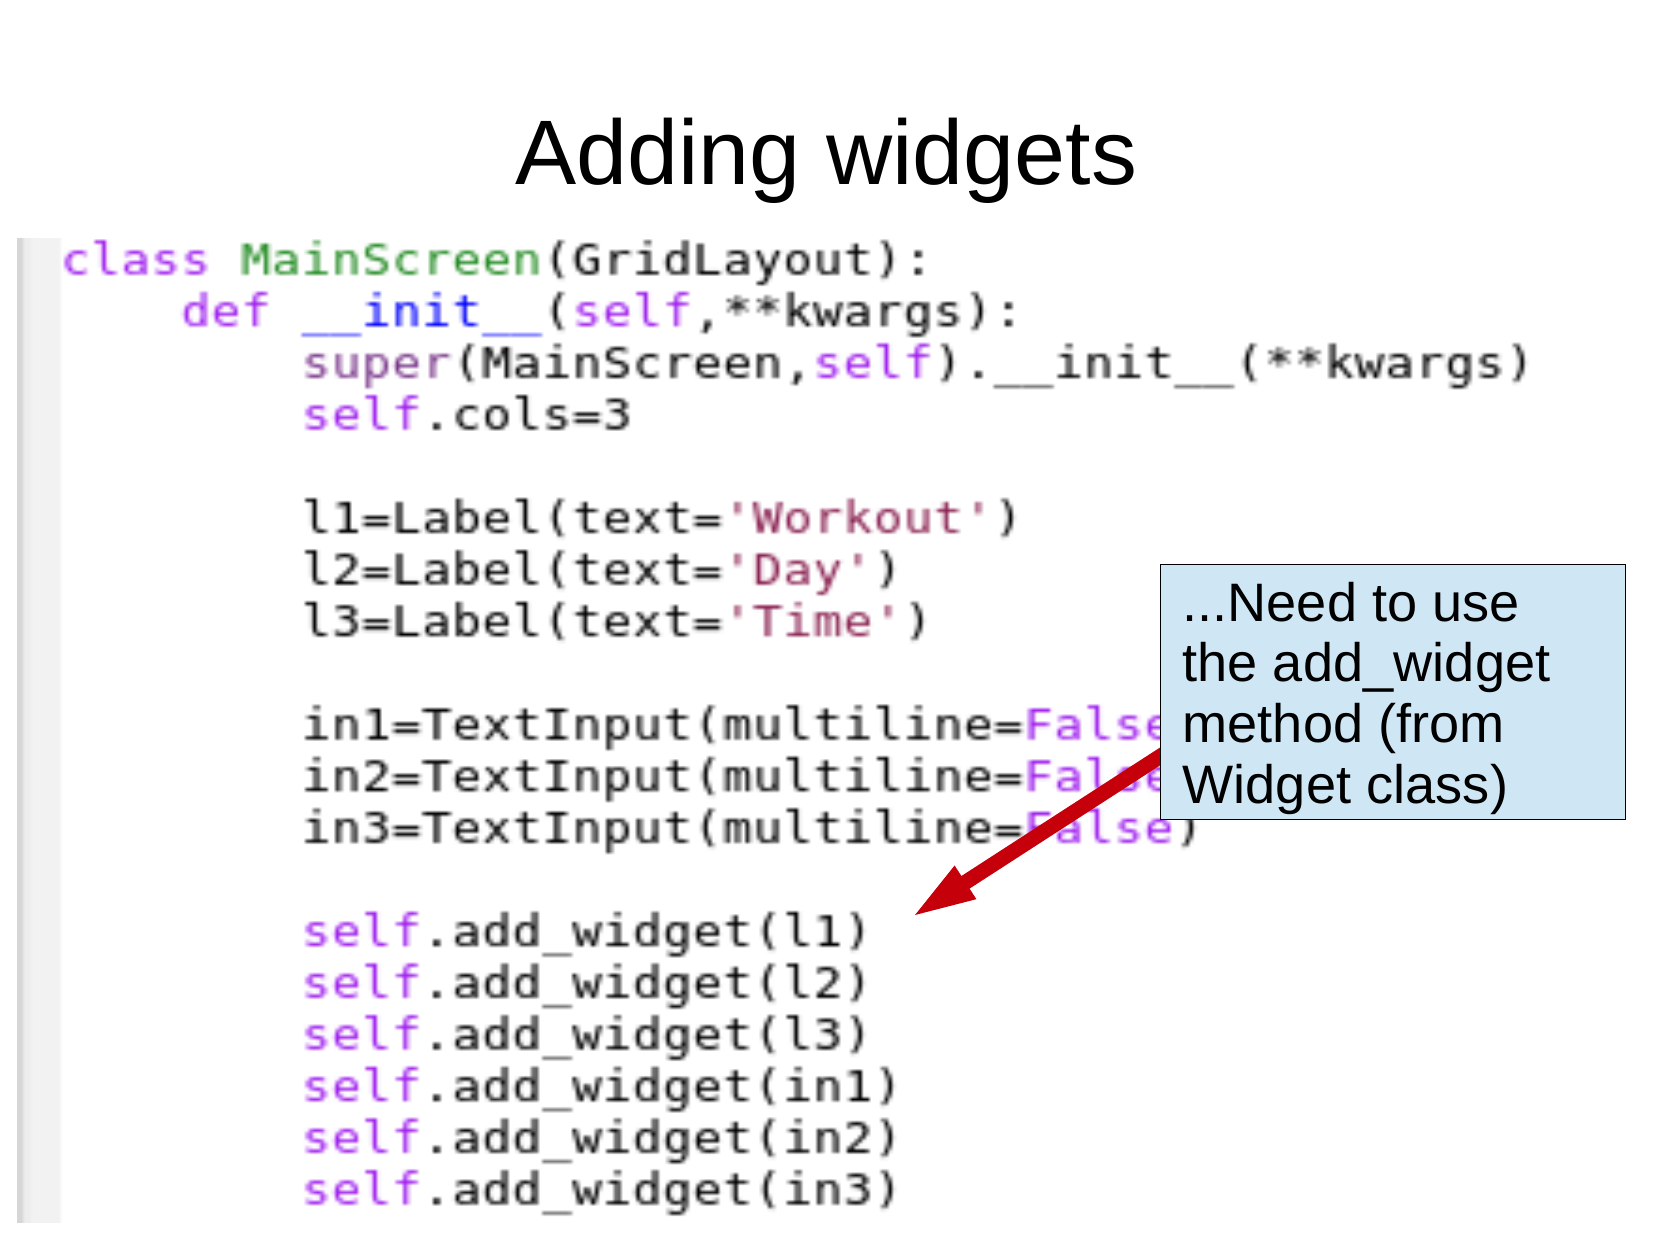

# Adding widgets
...Need to use the add_widget method (from Widget class)